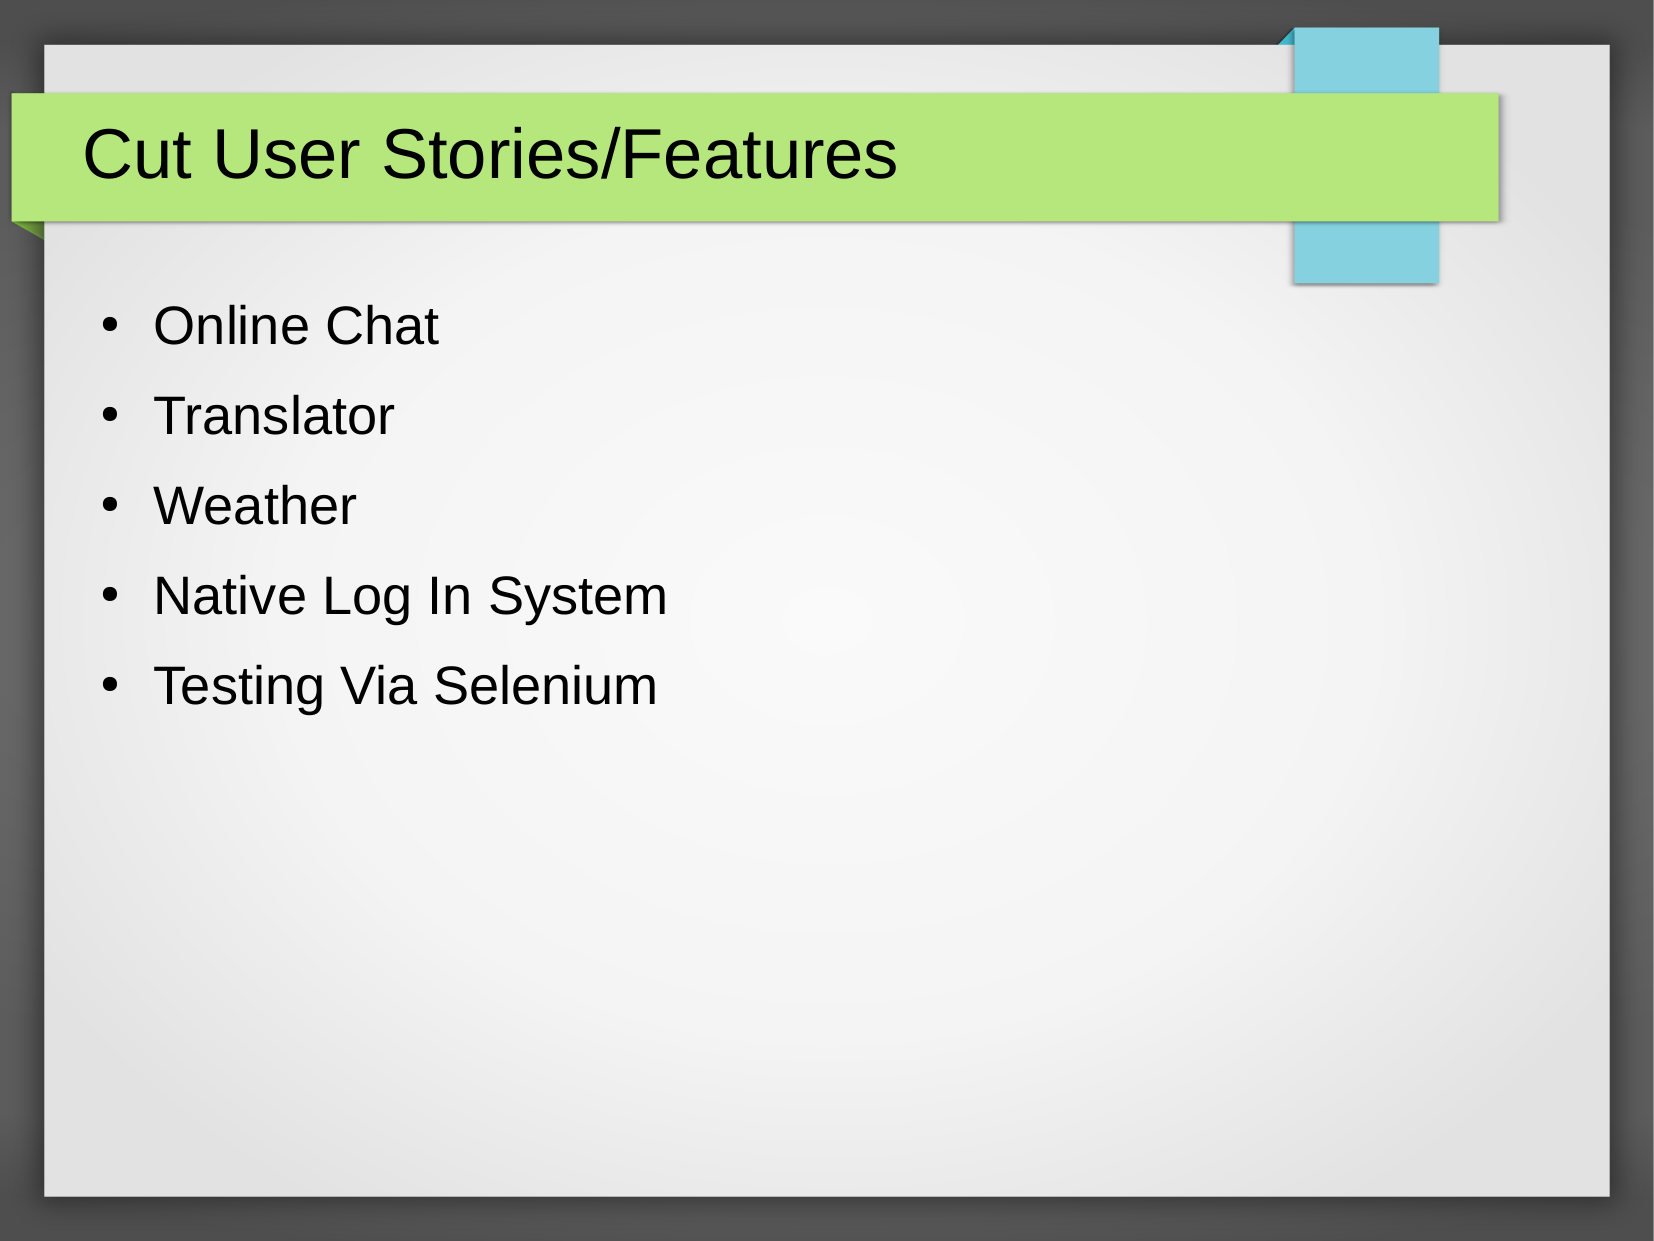

# Cut User Stories/Features
Online Chat
Translator
Weather
Native Log In System
Testing Via Selenium